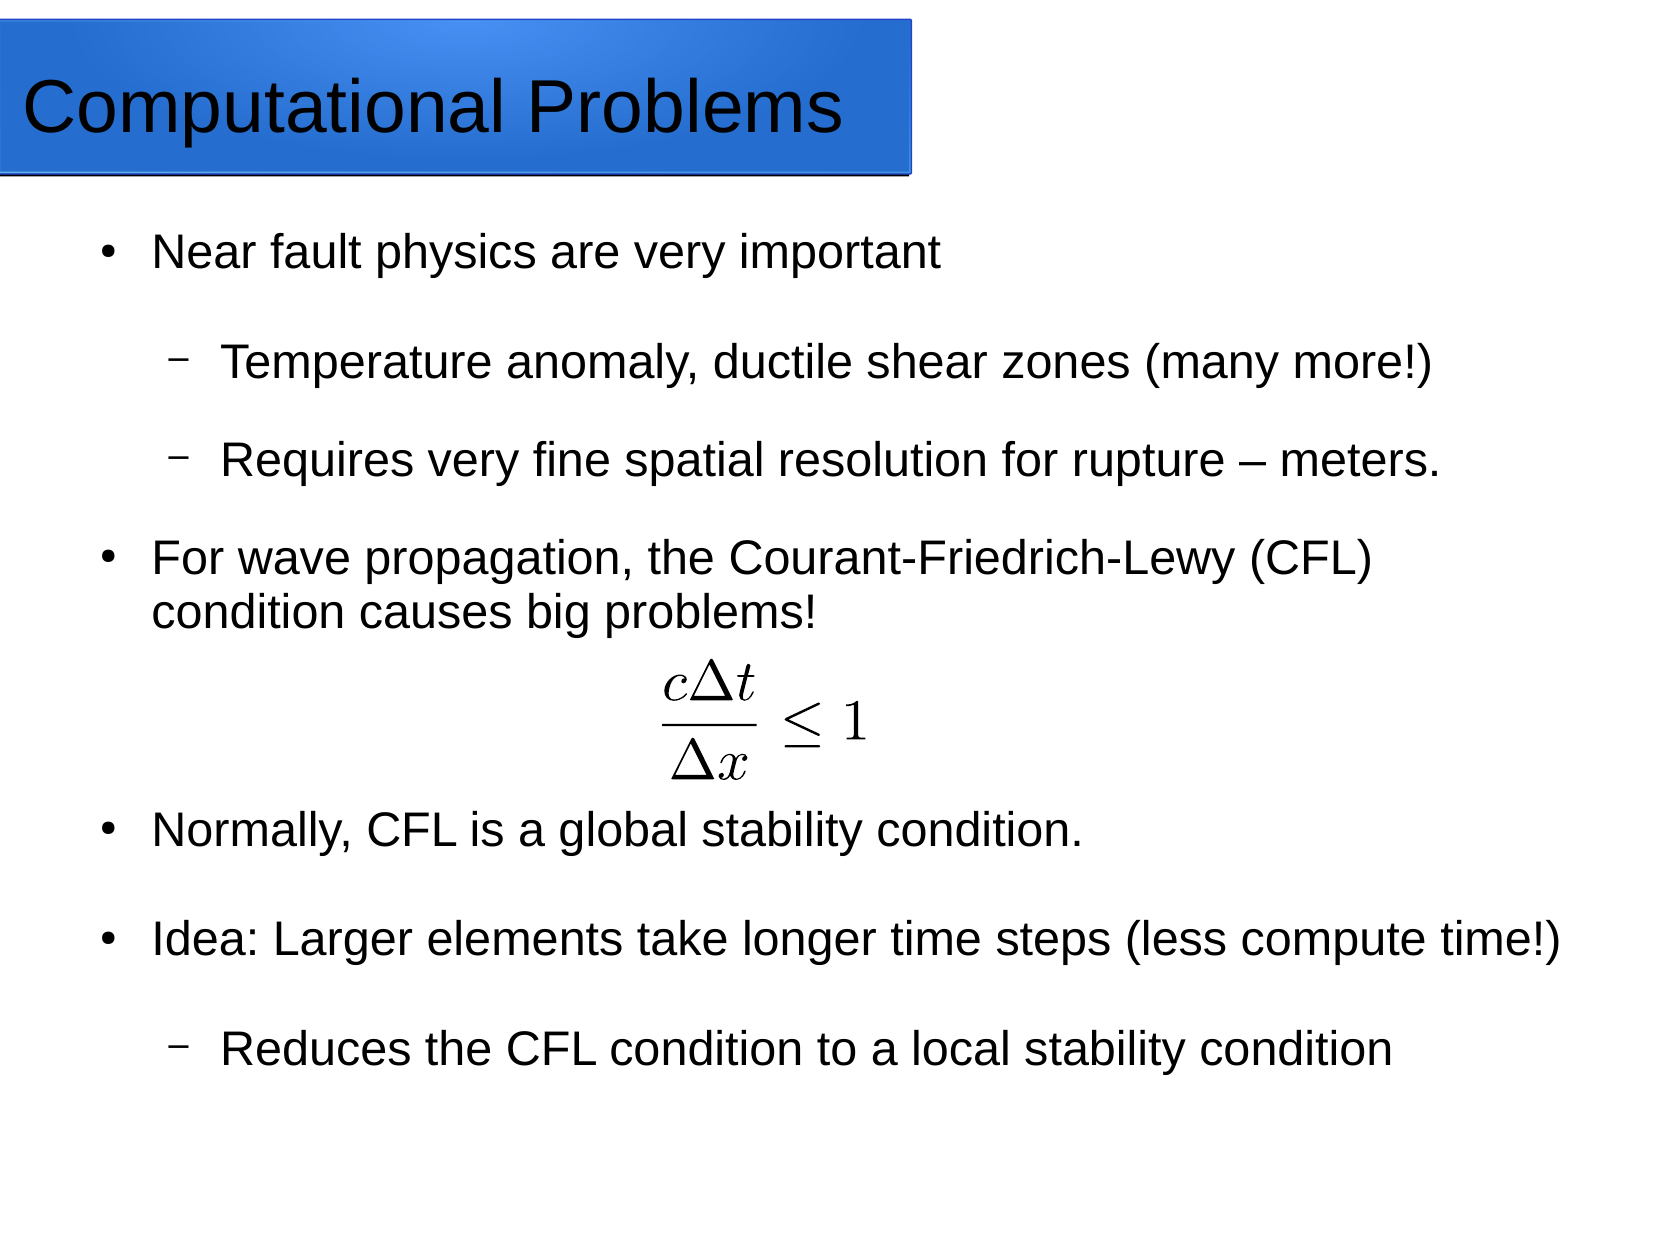

# Computational Problems
Near fault physics are very important
Temperature anomaly, ductile shear zones (many more!)
Requires very fine spatial resolution for rupture – meters.
For wave propagation, the Courant-Friedrich-Lewy (CFL) condition causes big problems!
Normally, CFL is a global stability condition.
Idea: Larger elements take longer time steps (less compute time!)
Reduces the CFL condition to a local stability condition